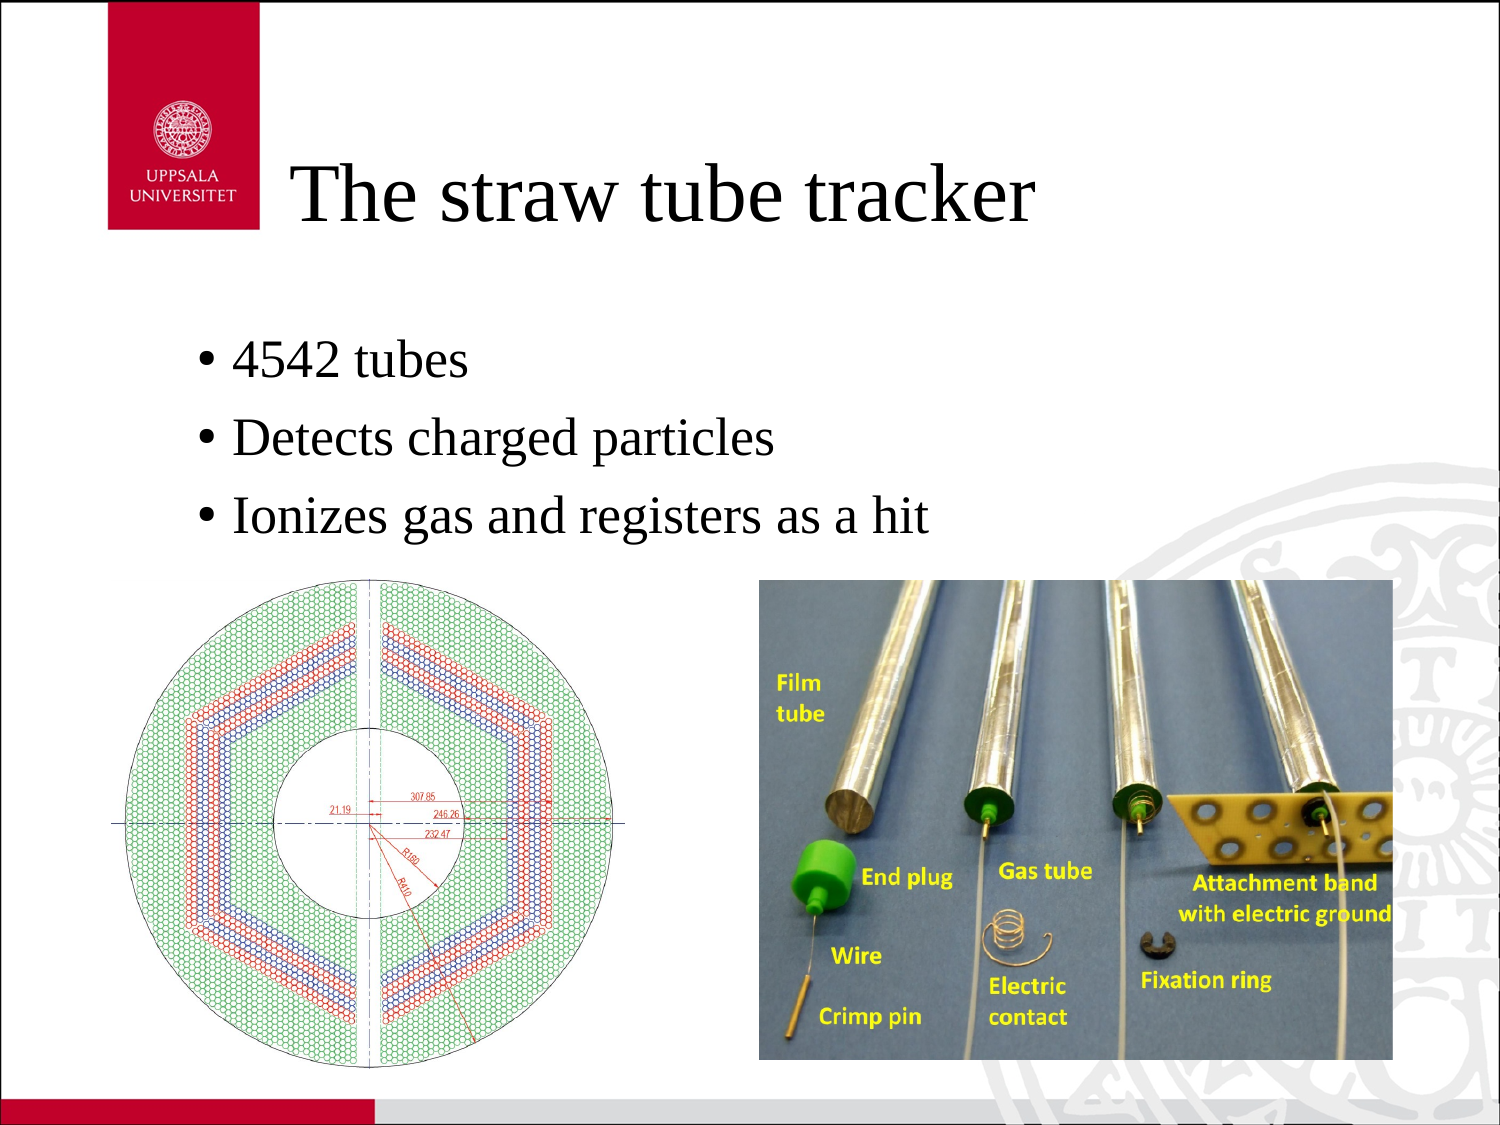

# The straw tube tracker
4542 tubes
Detects charged particles
Ionizes gas and registers as a hit